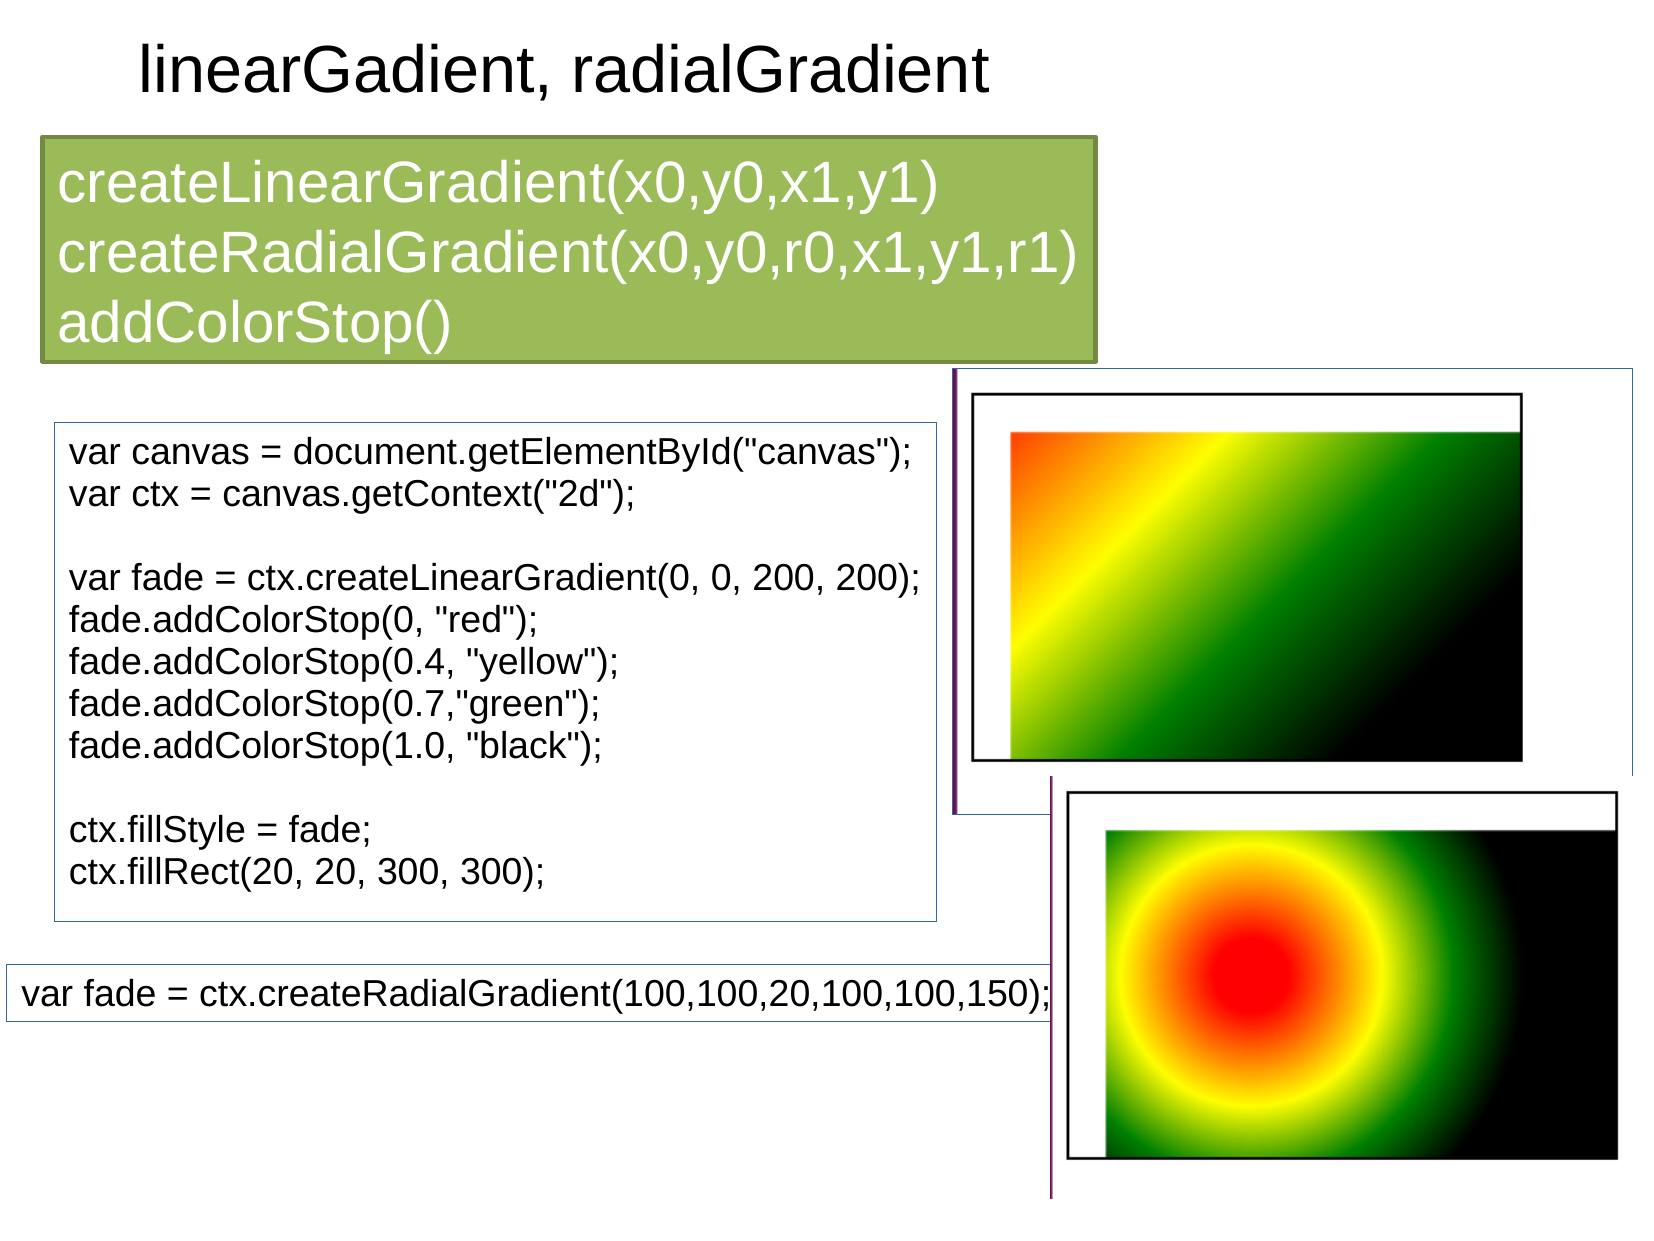

linearGadient, radialGradient
createLinearGradient(x0,y0,x1,y1)
createRadialGradient(x0,y0,r0,x1,y1,r1)
addColorStop()
var canvas = document.getElementById("canvas");
var ctx = canvas.getContext("2d");
var fade = ctx.createLinearGradient(0, 0, 200, 200);
fade.addColorStop(0, "red");
fade.addColorStop(0.4, "yellow");
fade.addColorStop(0.7,"green");
fade.addColorStop(1.0, "black");
ctx.fillStyle = fade;
ctx.fillRect(20, 20, 300, 300);
var fade = ctx.createRadialGradient(100,100,20,100,100,150);